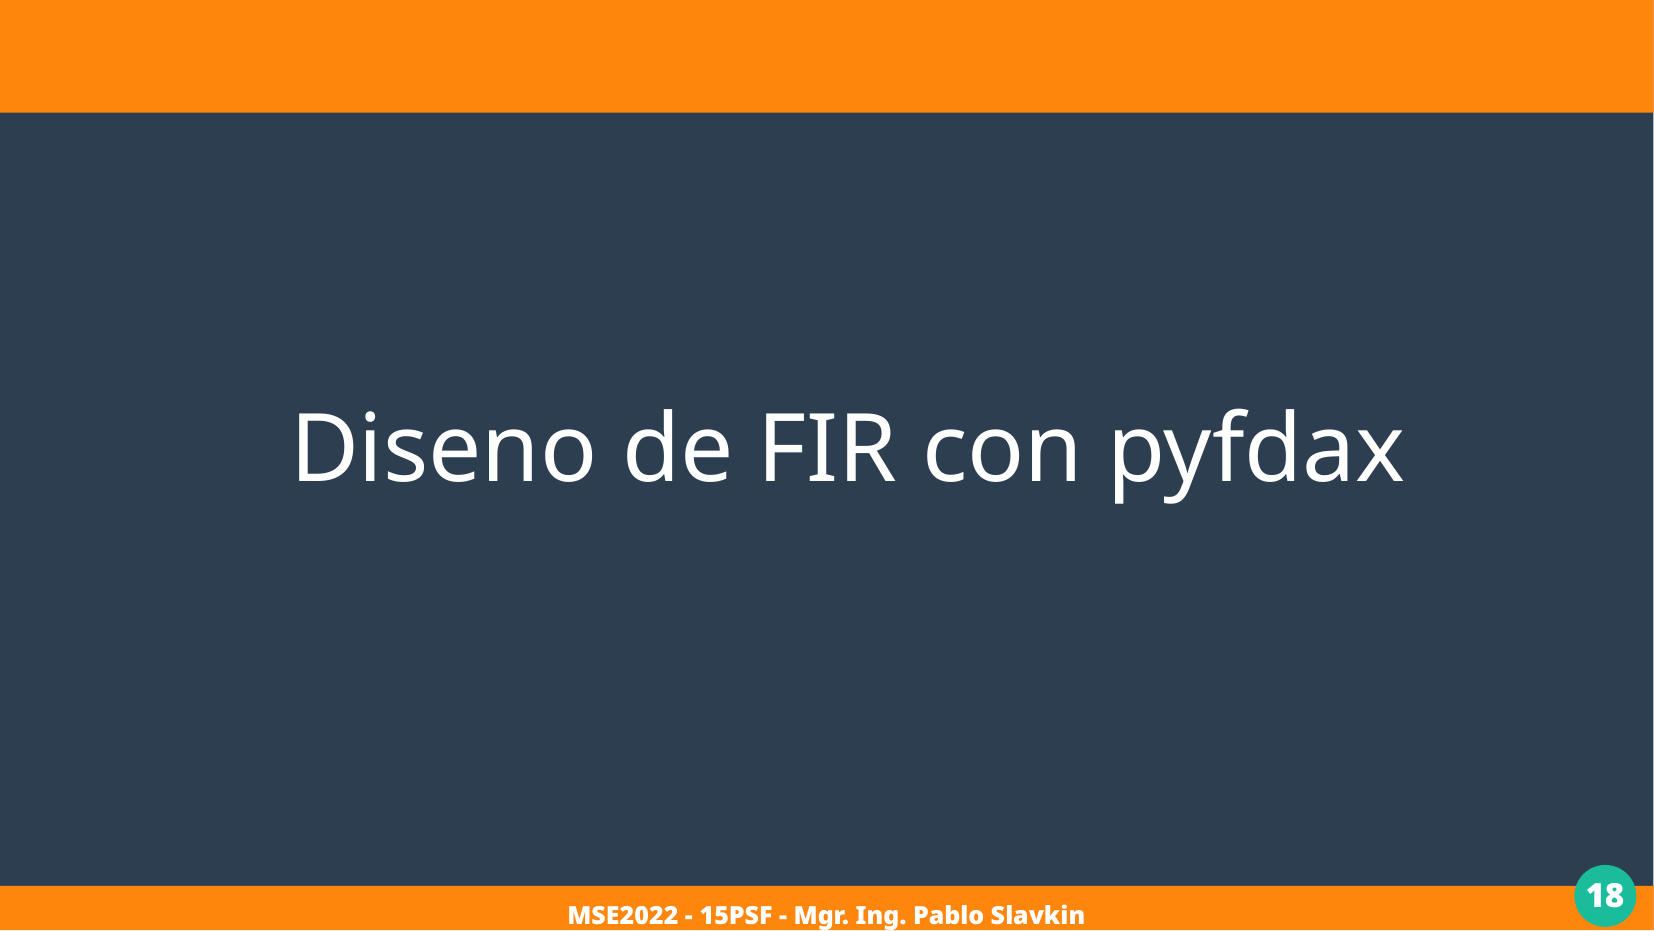

# Diseno de FIR con pyfdax
MSE2022 - 15PSF - Mgr. Ing. Pablo Slavkin